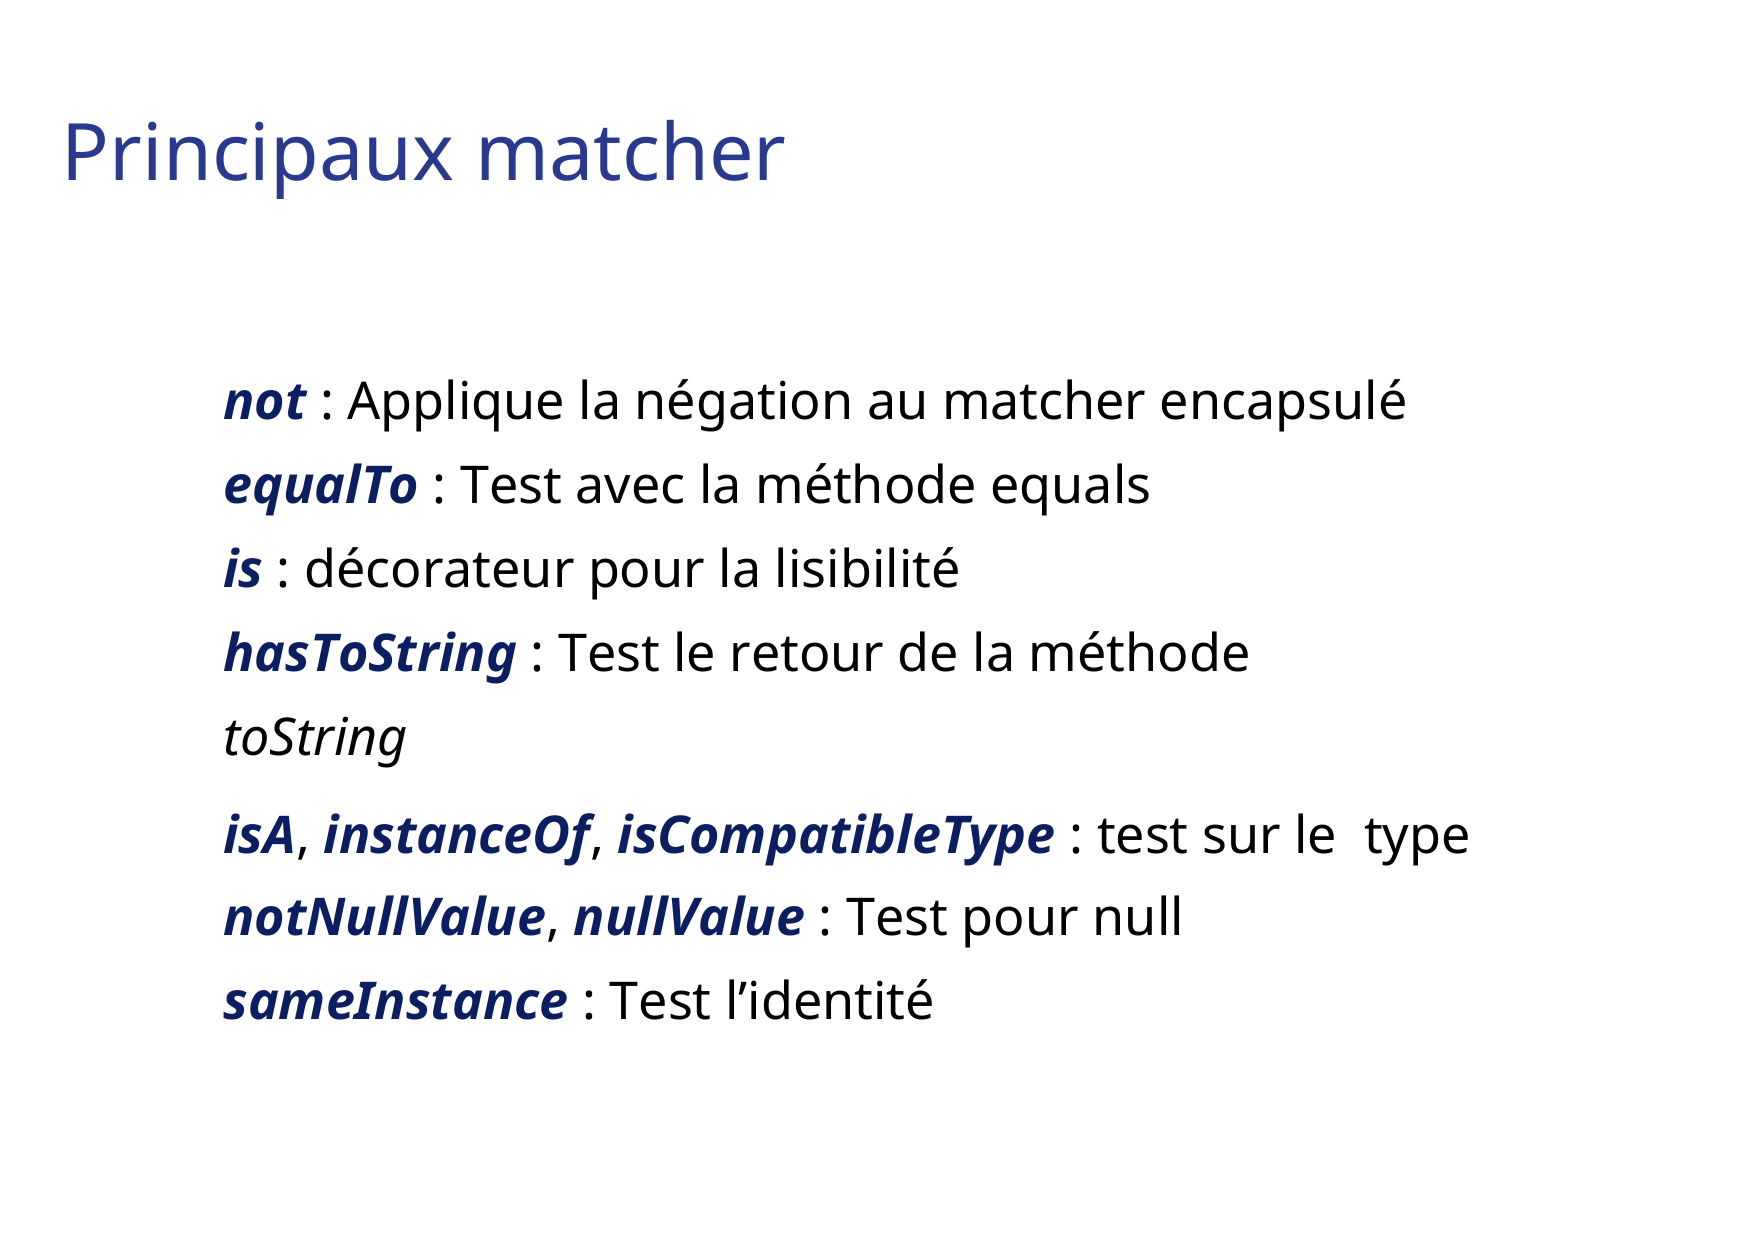

# Principaux matcher
not : Applique la négation au matcher encapsulé
equalTo : Test avec la méthode equals
is : décorateur pour la lisibilité
hasToString : Test le retour de la méthode
toString
isA, instanceOf, isCompatibleType : test sur le type
notNullValue, nullValue : Test pour null
sameInstance : Test l’identité